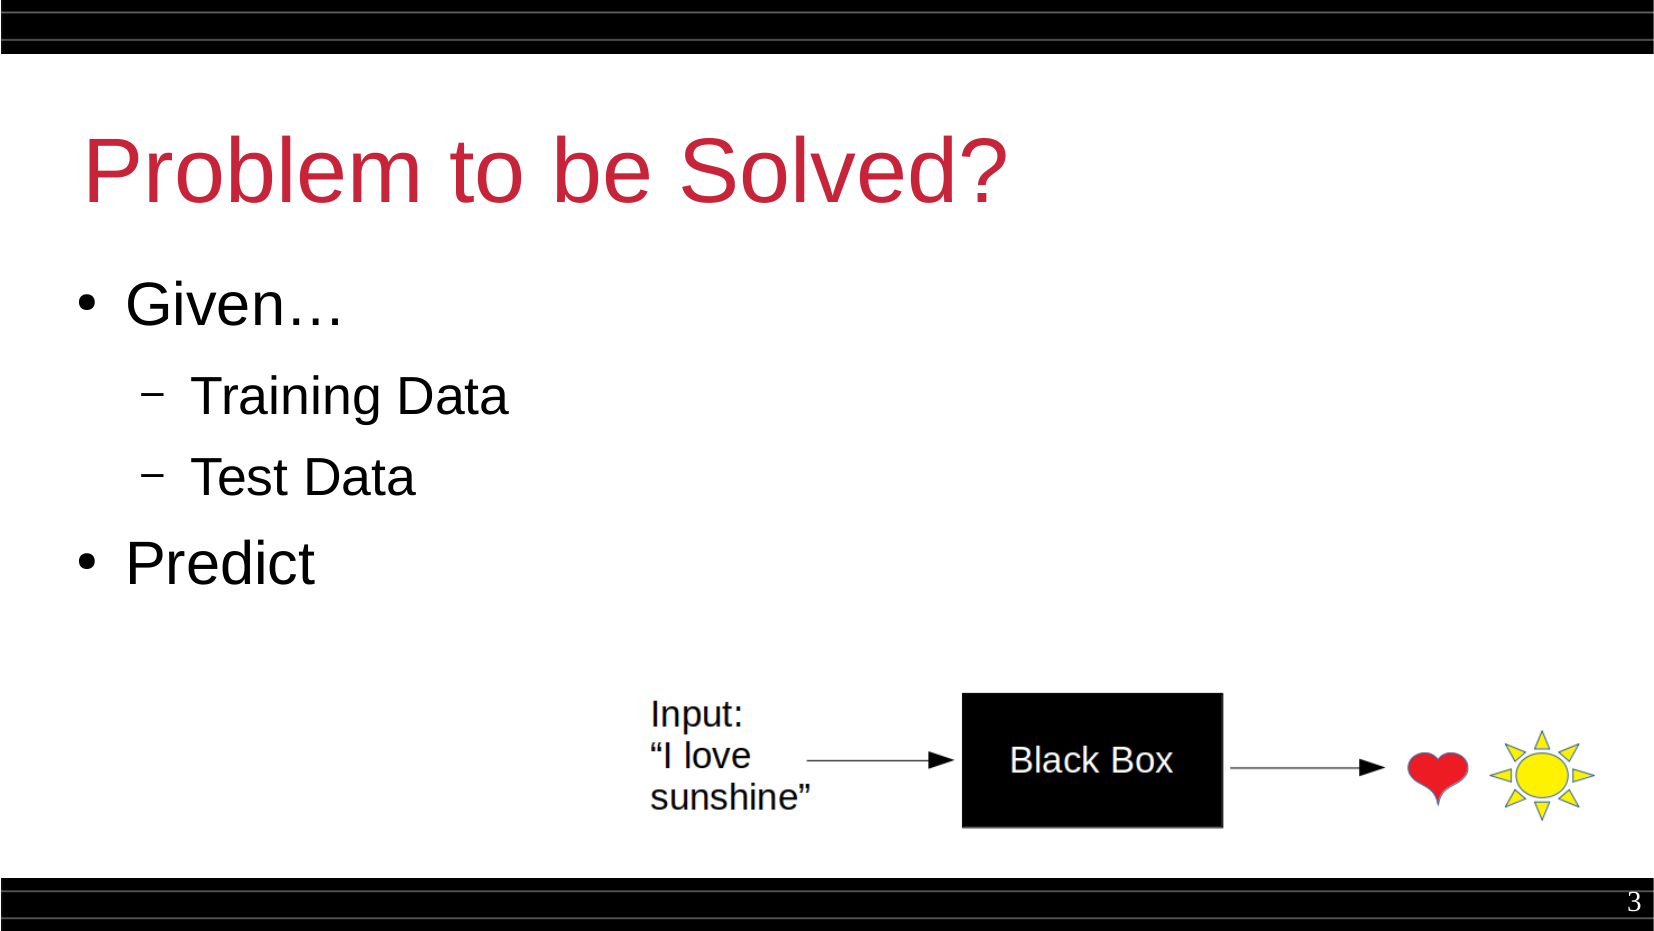

# Problem to be Solved?
Given…
Training Data
Test Data
Predict